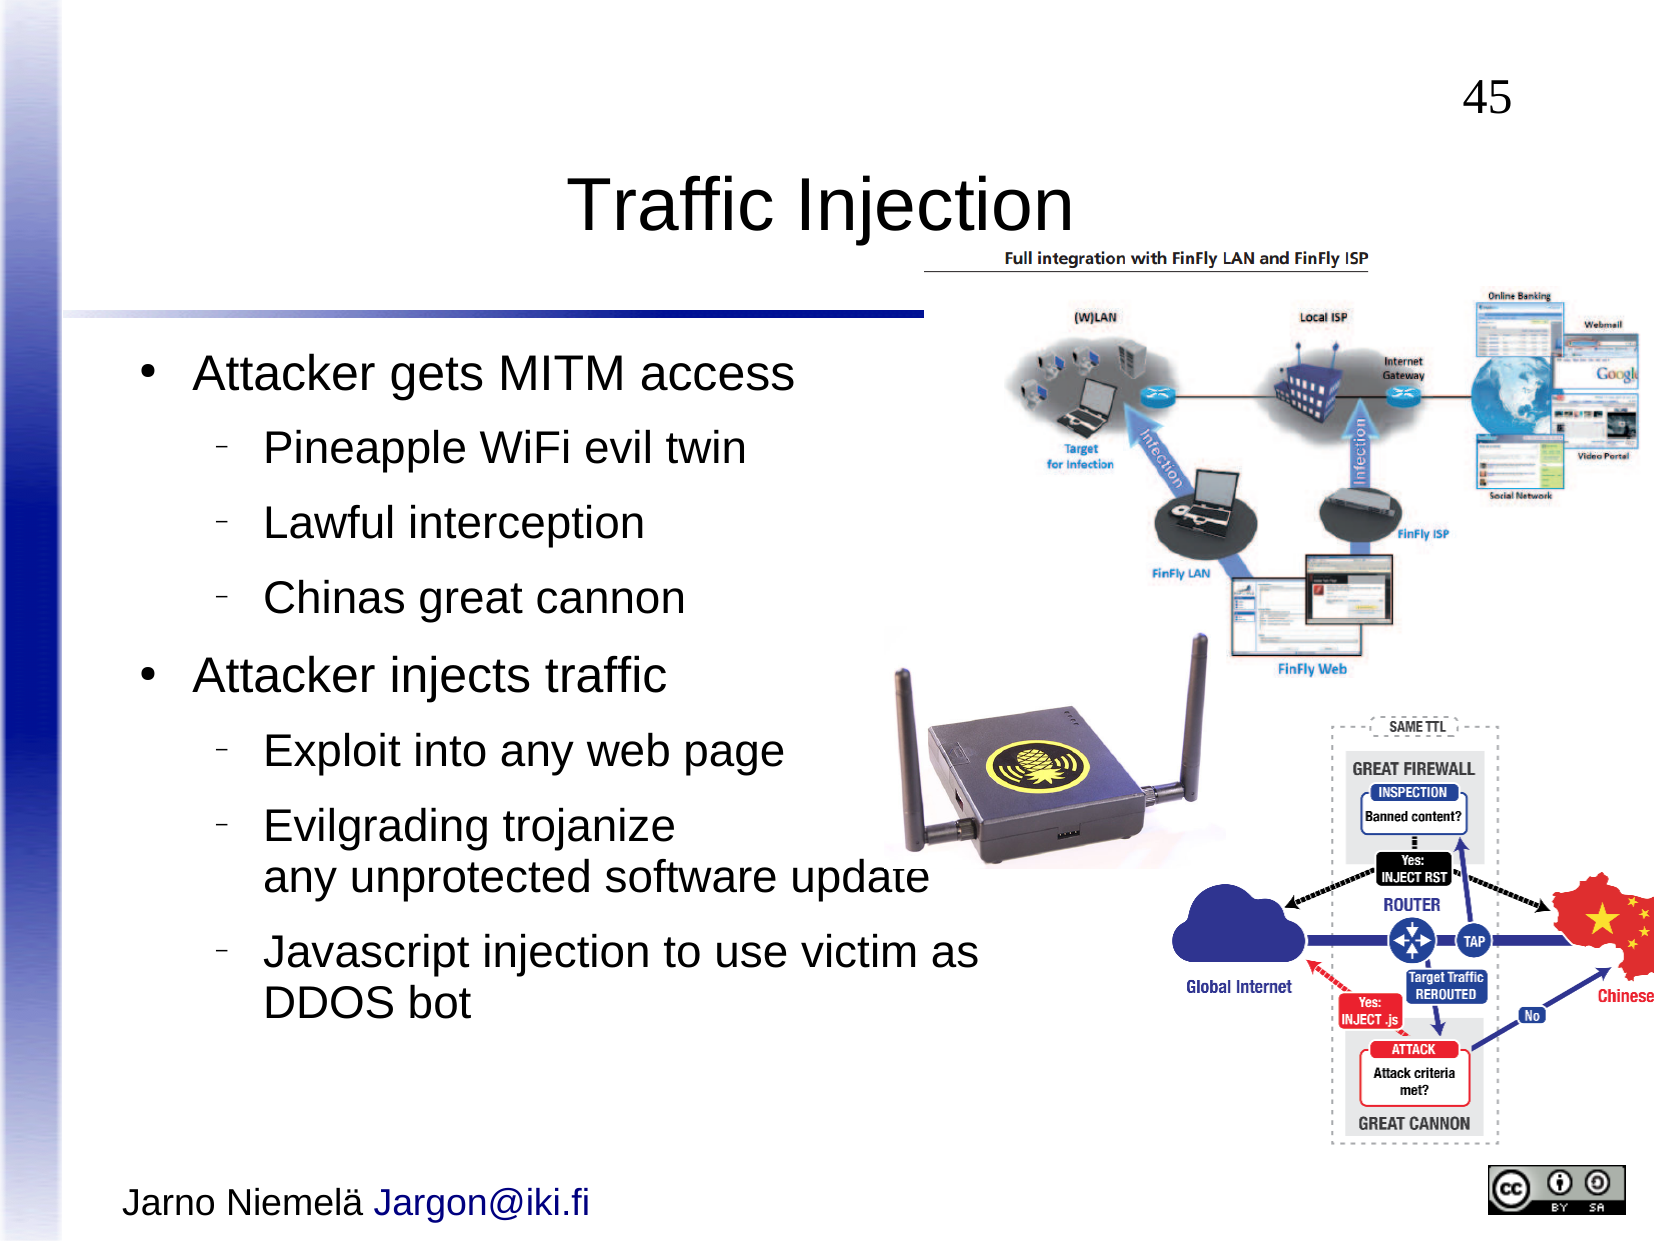

# Traffic Injection
Attacker gets MITM access
Pineapple WiFi evil twin
Lawful interception
Chinas great cannon
Attacker injects traffic
Exploit into any web page
Evilgrading trojanize
any unprotected software update
Javascript injection to use victim as
DDOS bot